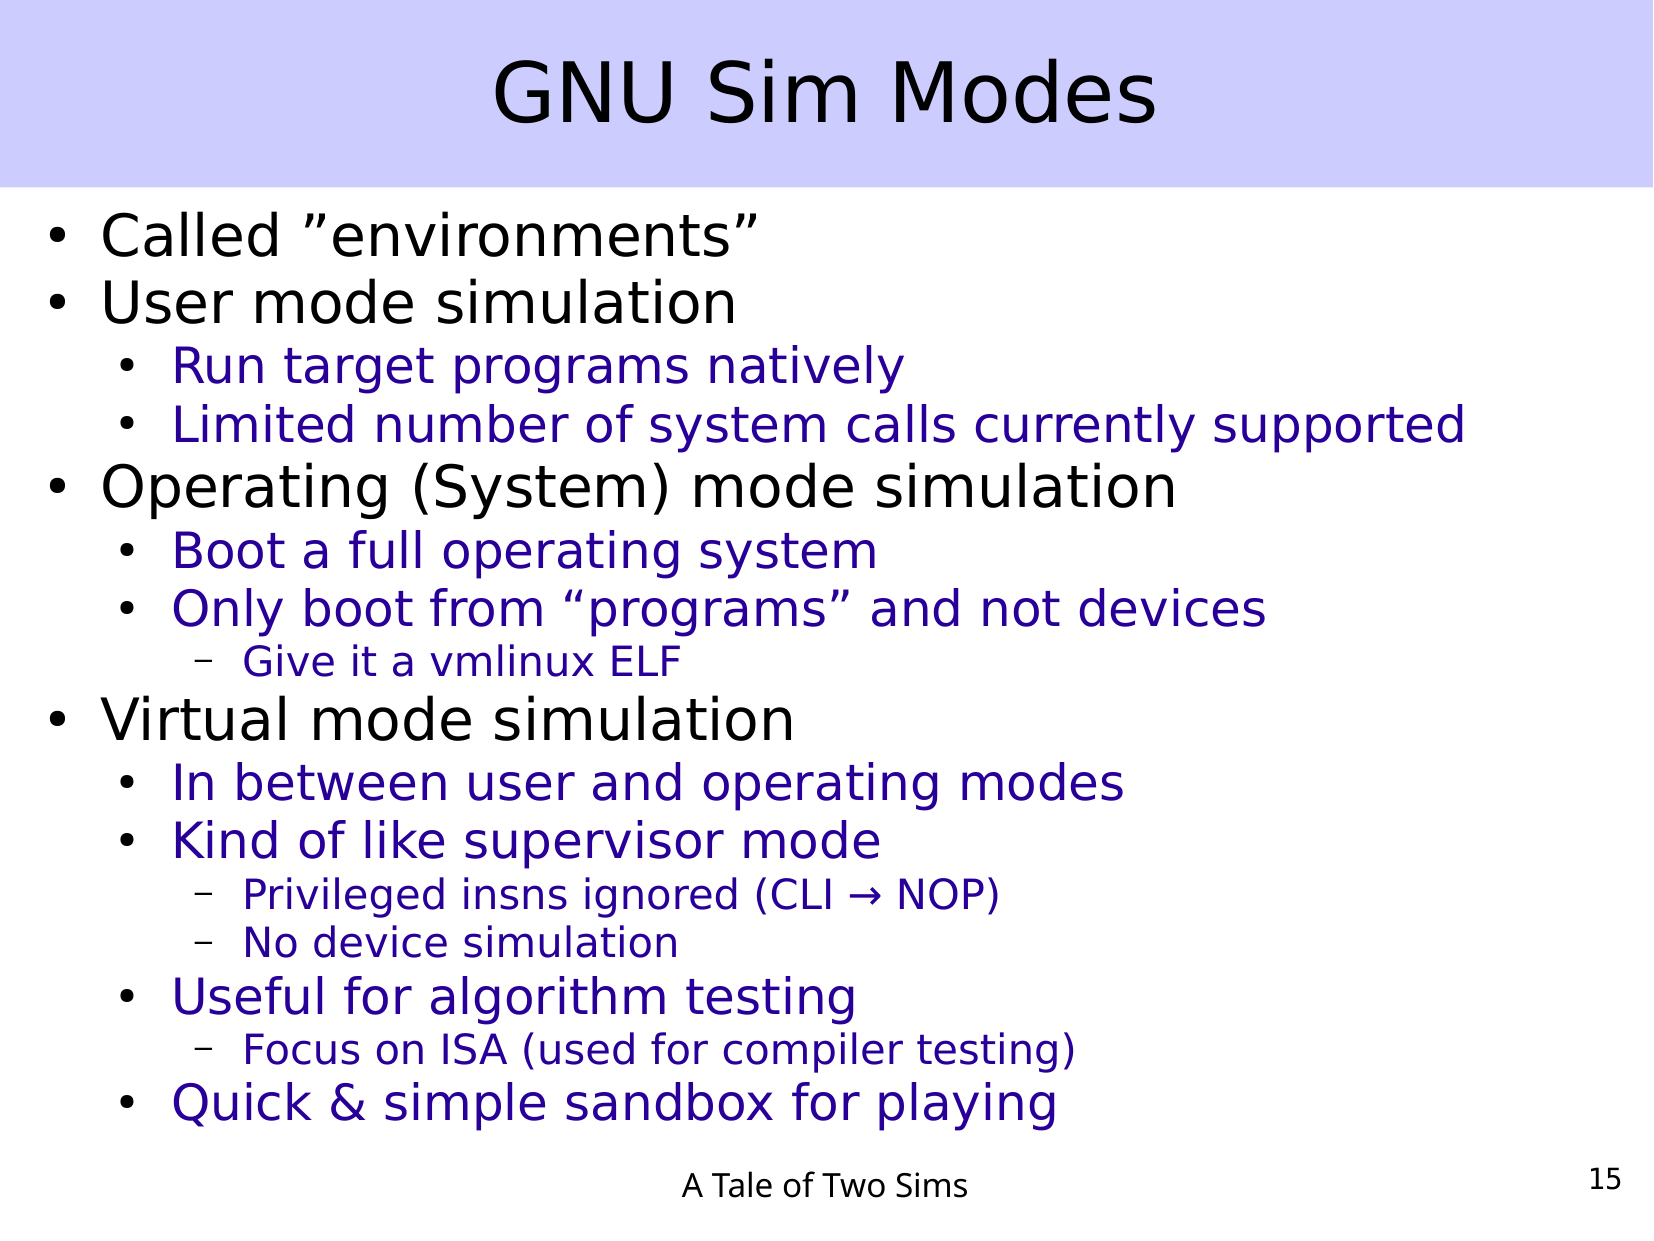

# GNU Sim Modes
Called ”environments”
User mode simulation
Run target programs natively
Limited number of system calls currently supported
Operating (System) mode simulation
Boot a full operating system
Only boot from “programs” and not devices
Give it a vmlinux ELF
Virtual mode simulation
In between user and operating modes
Kind of like supervisor mode
Privileged insns ignored (CLI → NOP)
No device simulation
Useful for algorithm testing
Focus on ISA (used for compiler testing)
Quick & simple sandbox for playing
15